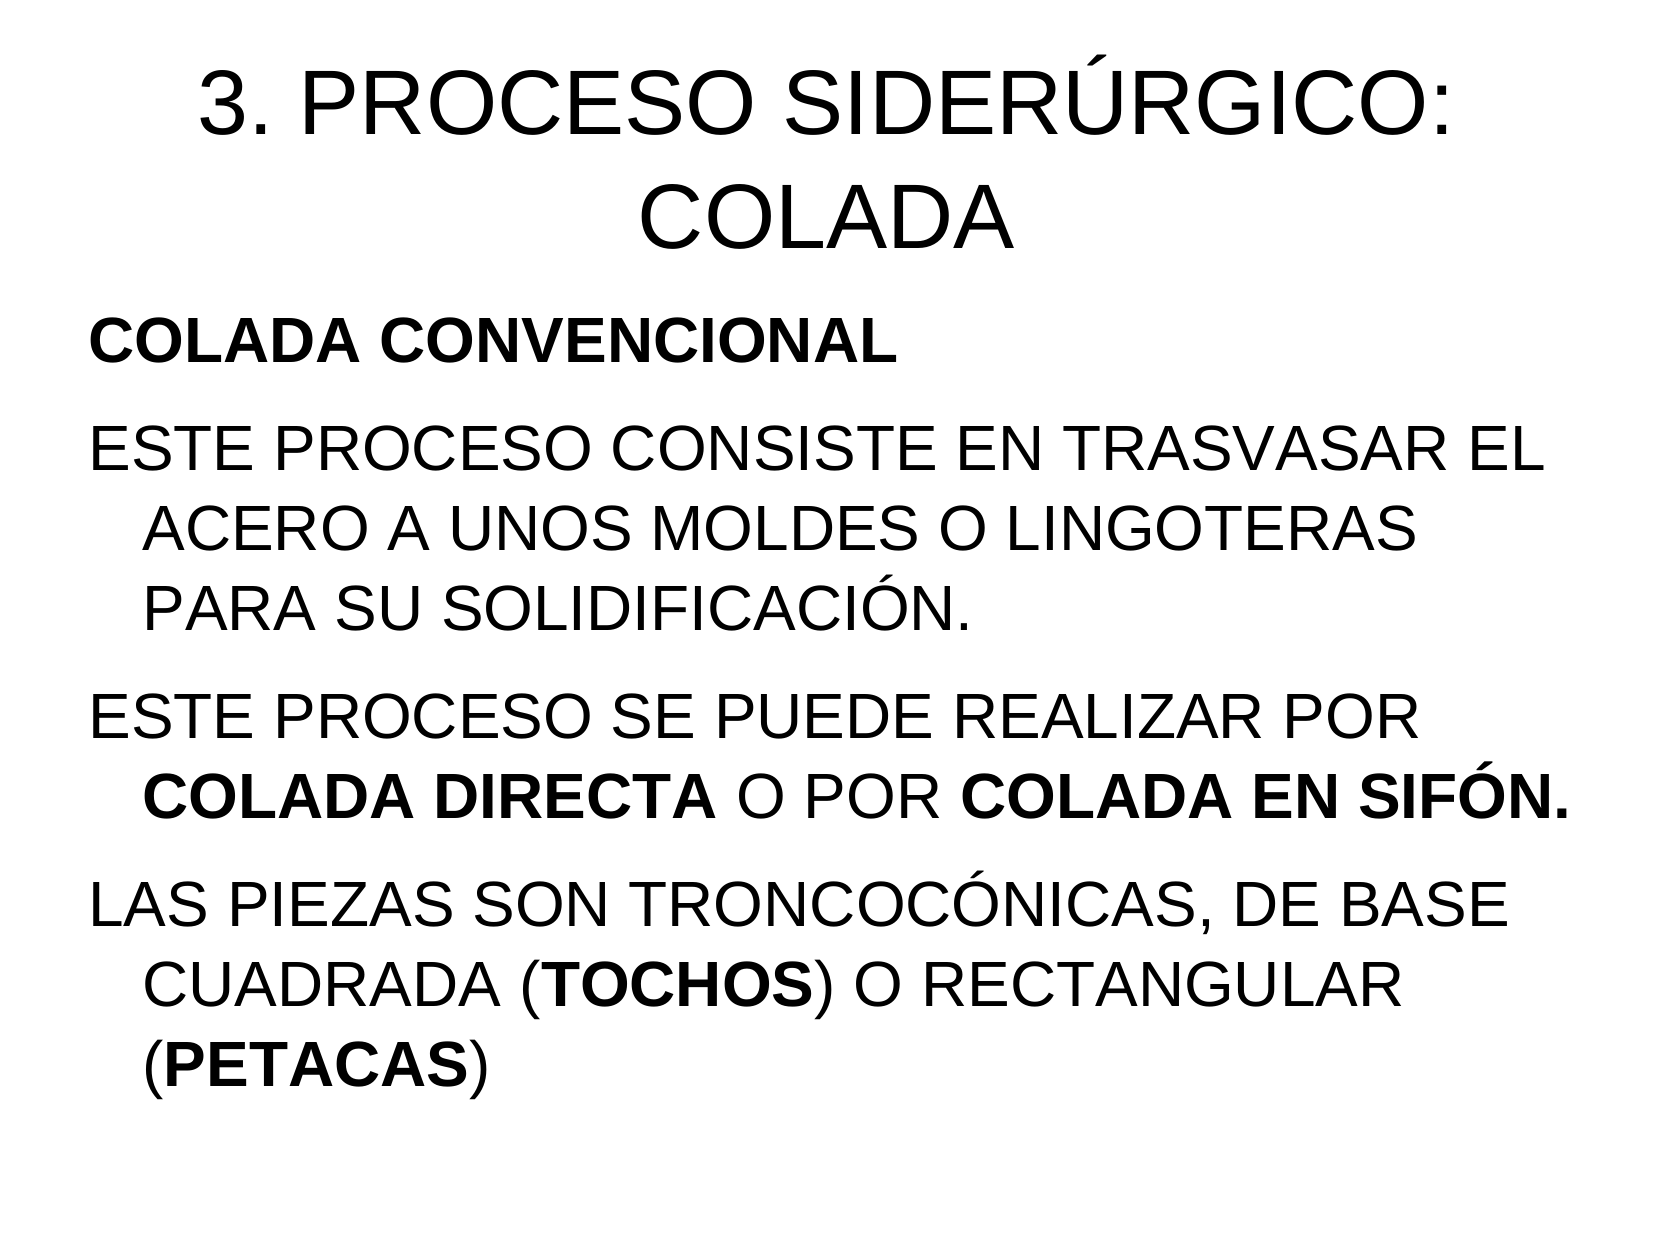

# 3. PROCESO SIDERÚRGICO: COLADA
COLADA CONVENCIONAL
ESTE PROCESO CONSISTE EN TRASVASAR EL ACERO A UNOS MOLDES O LINGOTERAS PARA SU SOLIDIFICACIÓN.
ESTE PROCESO SE PUEDE REALIZAR POR COLADA DIRECTA O POR COLADA EN SIFÓN.
LAS PIEZAS SON TRONCOCÓNICAS, DE BASE CUADRADA (TOCHOS) O RECTANGULAR (PETACAS)